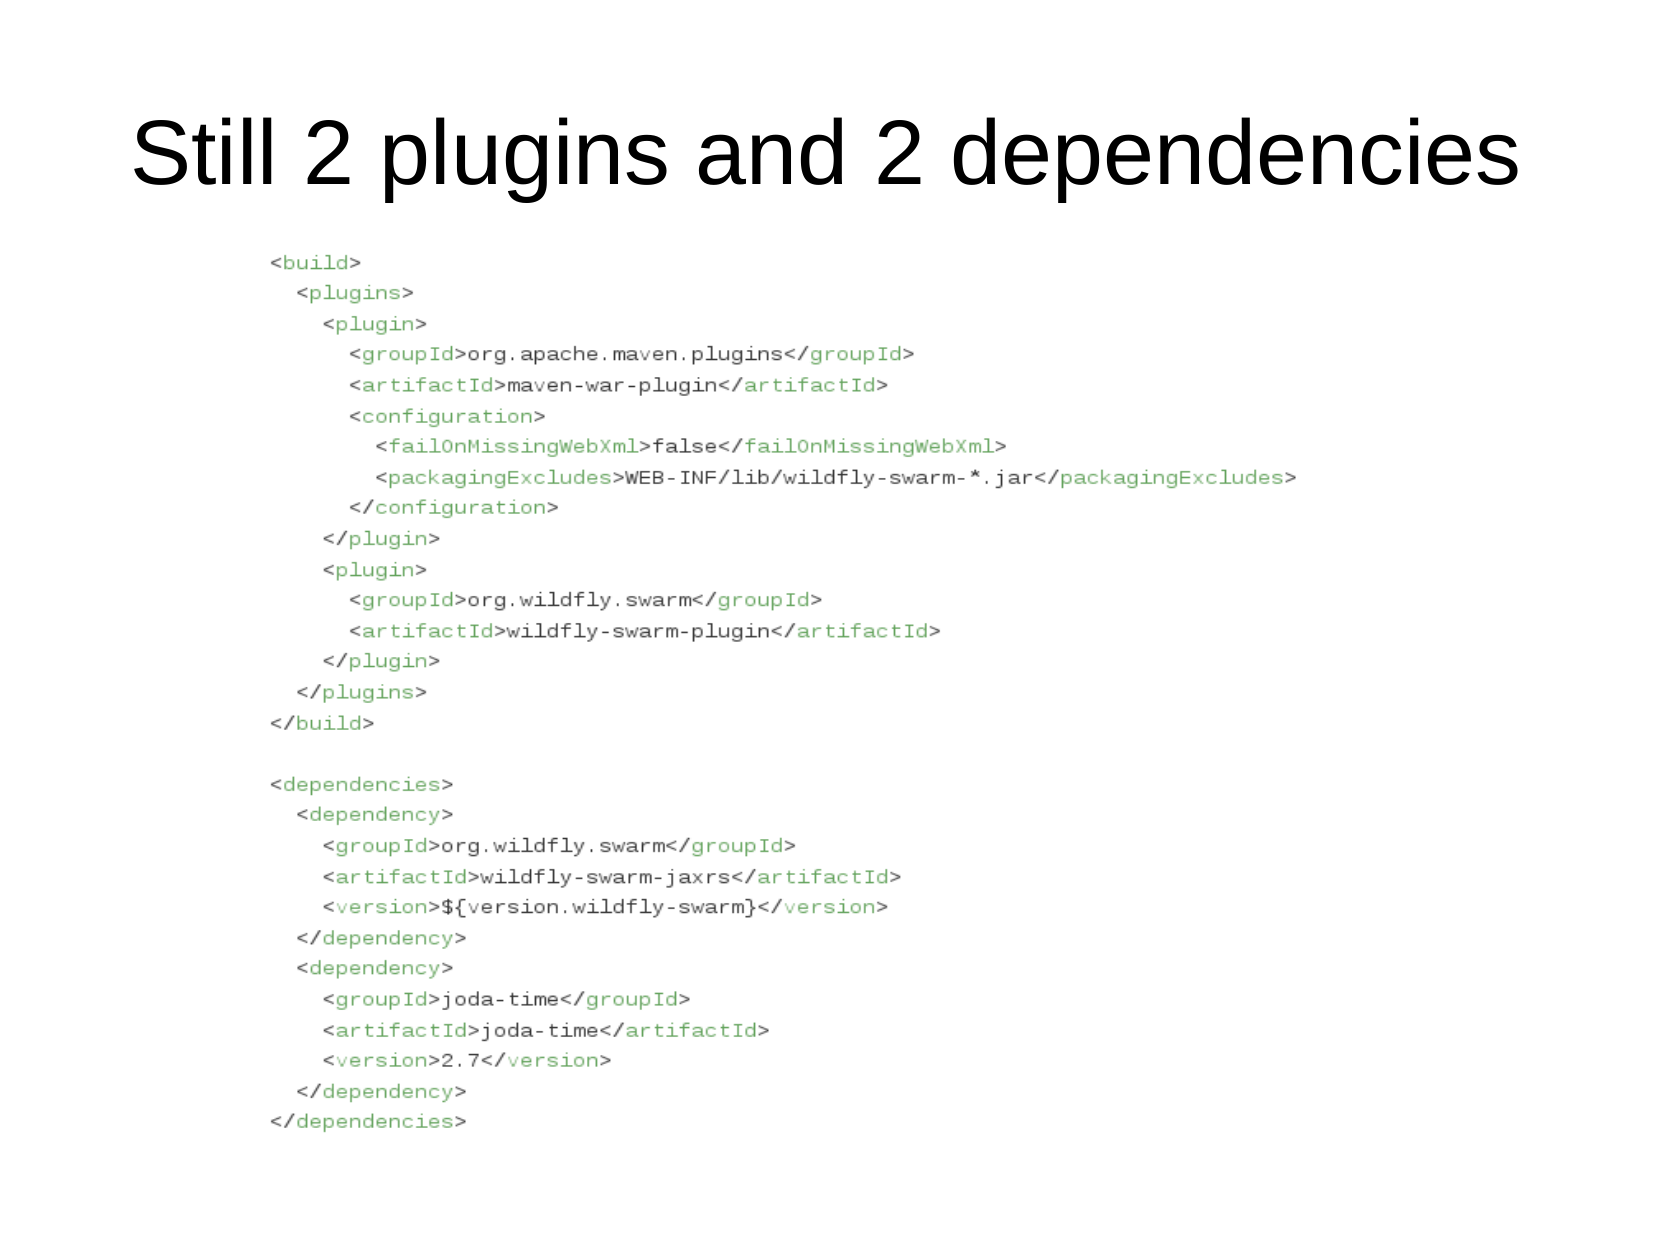

# Still 2 plugins and 2 dependencies